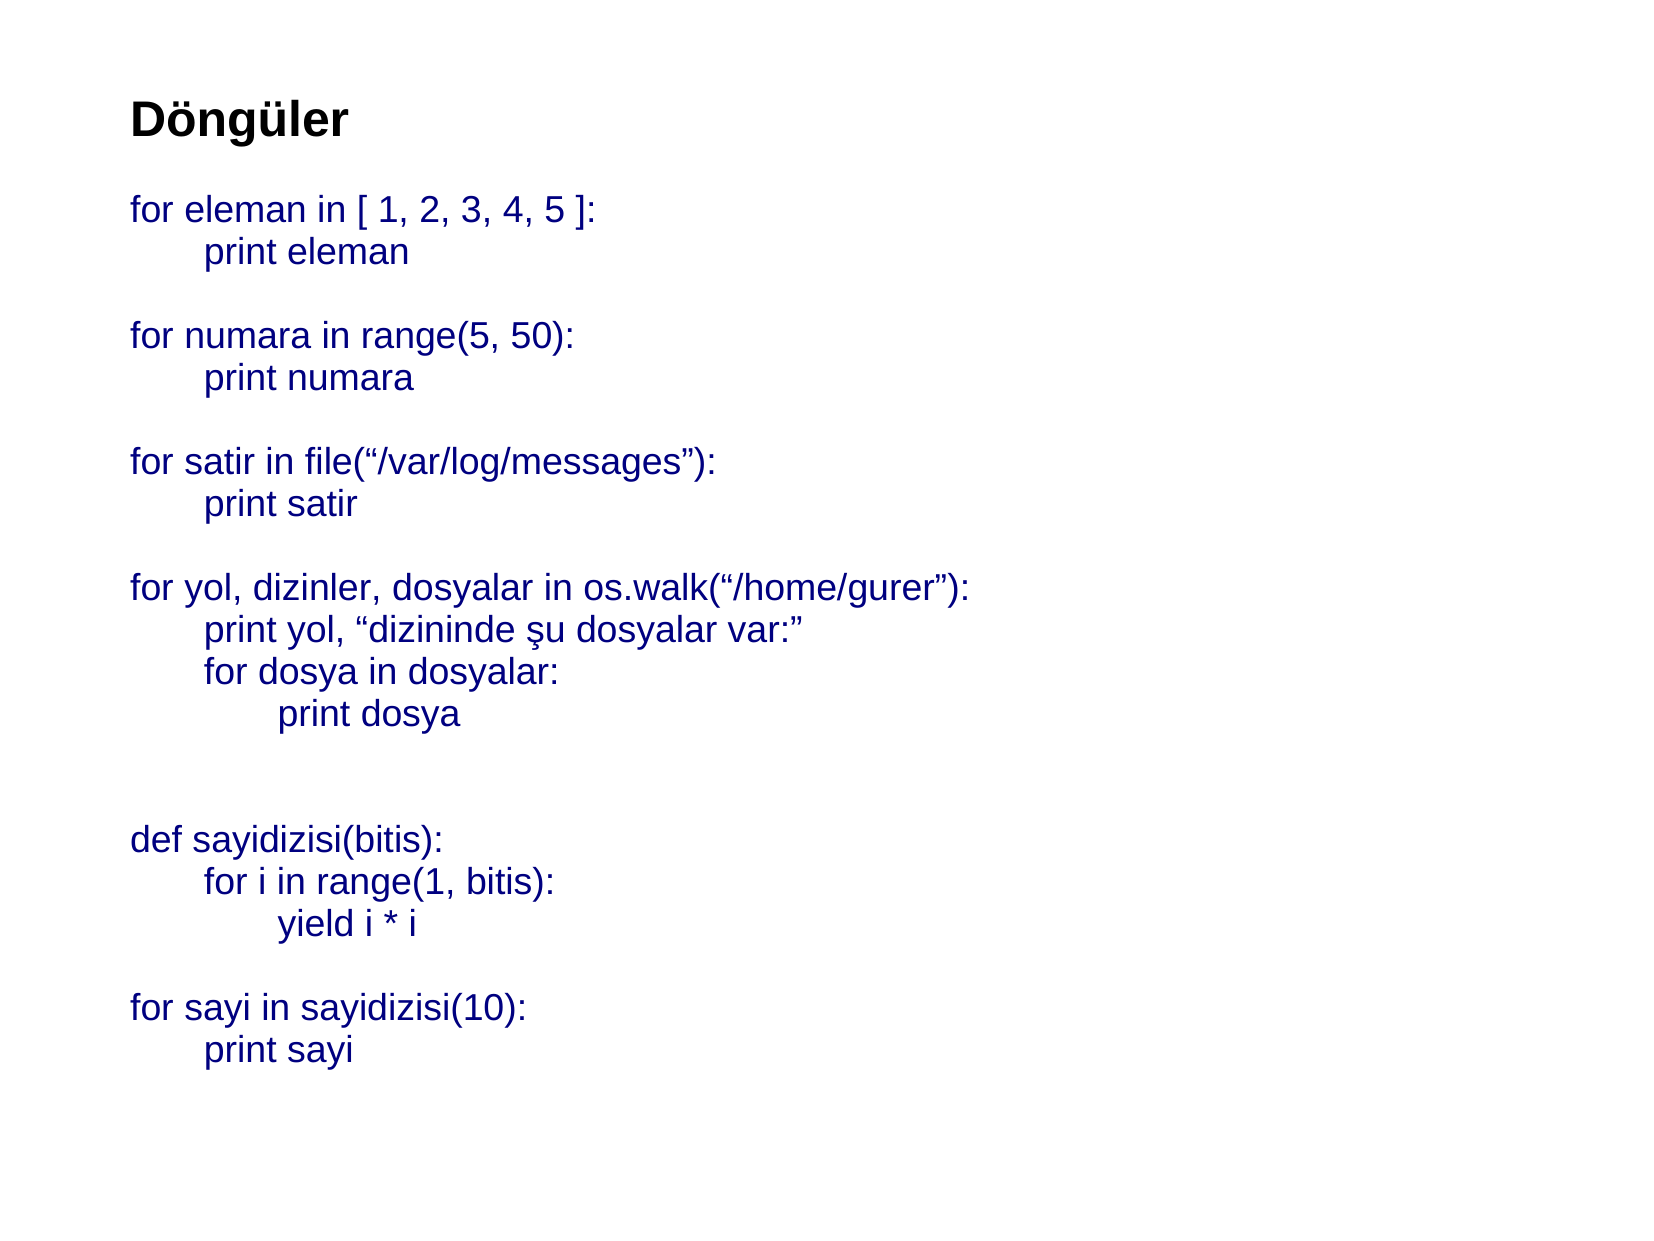

Döngüler
for eleman in [ 1, 2, 3, 4, 5 ]:
	print eleman
for numara in range(5, 50):
	print numara
for satir in file(“/var/log/messages”):
	print satir
for yol, dizinler, dosyalar in os.walk(“/home/gurer”):
	print yol, “dizininde şu dosyalar var:”
	for dosya in dosyalar:
		print dosya
def sayidizisi(bitis):
	for i in range(1, bitis):
		yield i * i
for sayi in sayidizisi(10):
	print sayi